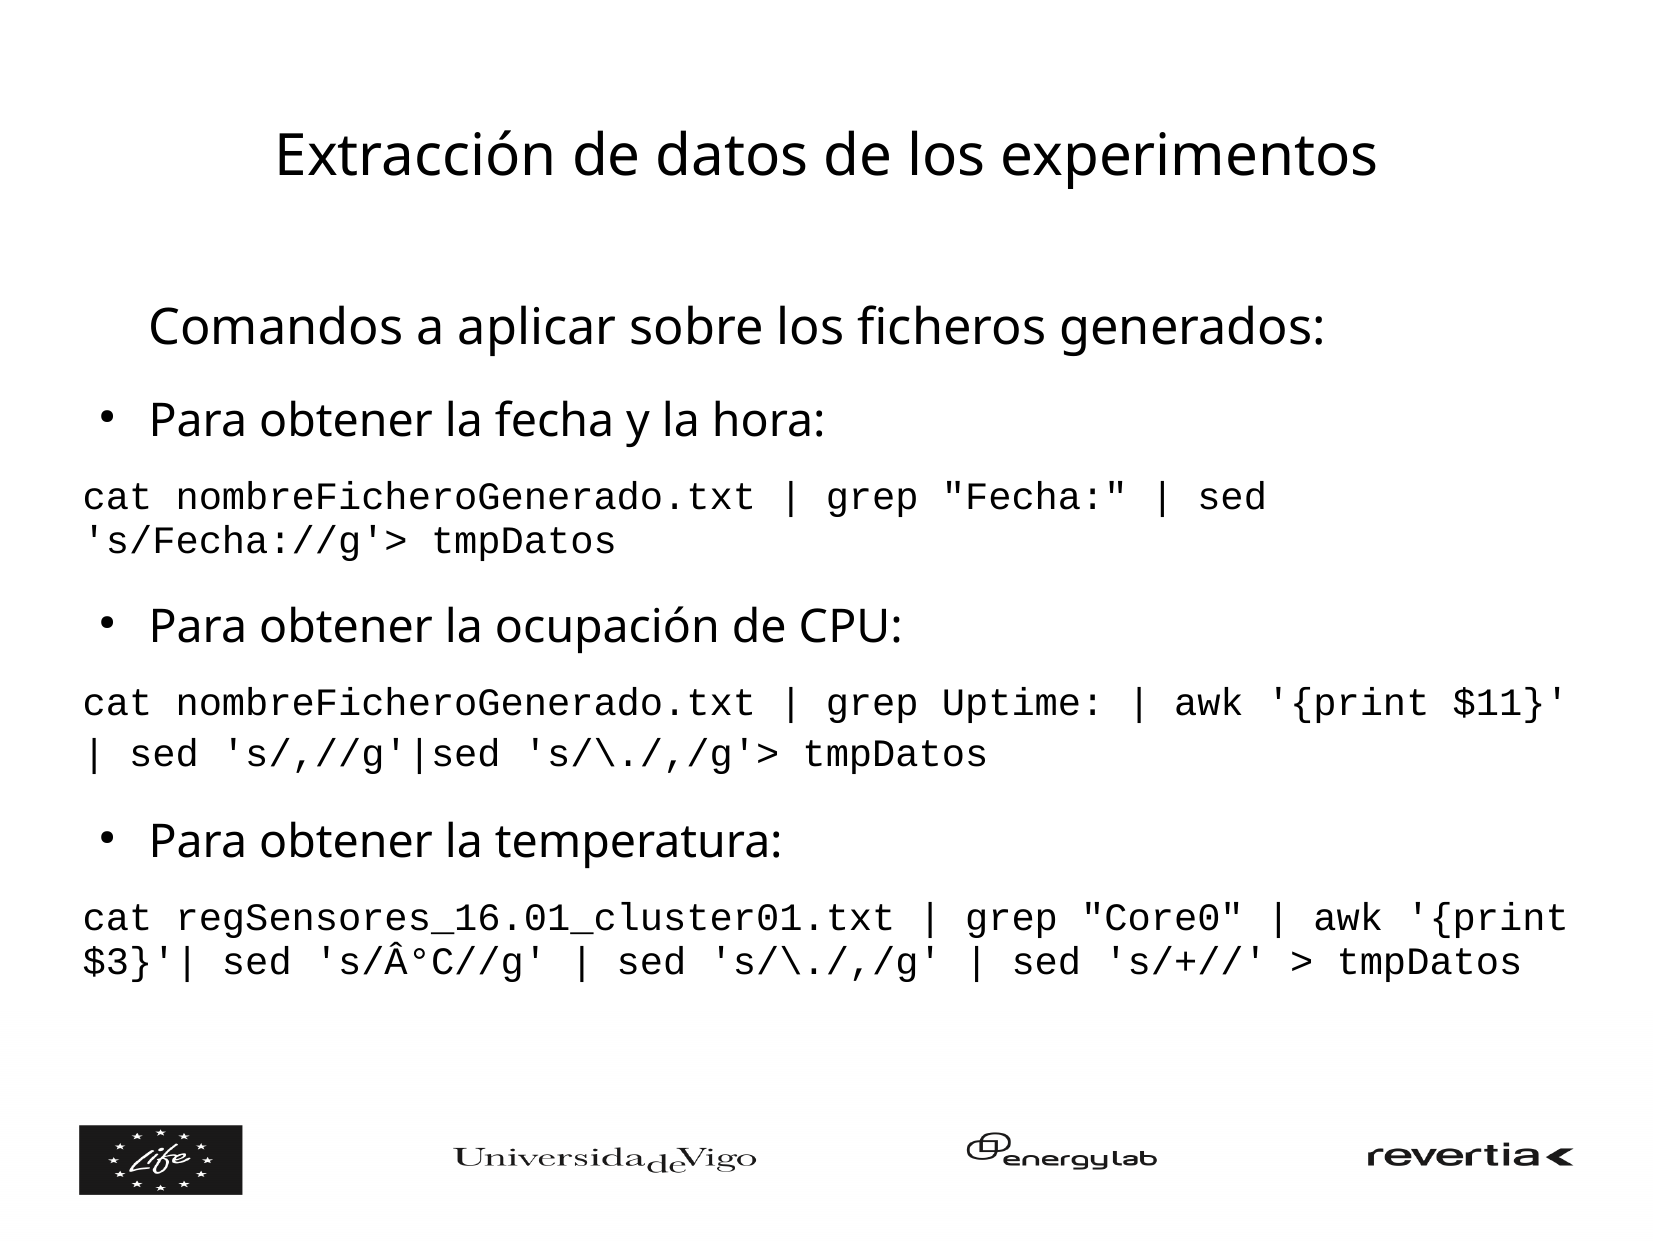

# Extracción de datos de los experimentos
Comandos a aplicar sobre los ficheros generados:
Para obtener la fecha y la hora:
cat nombreFicheroGenerado.txt | grep "Fecha:" | sed 's/Fecha://g'> tmpDatos
Para obtener la ocupación de CPU:
cat nombreFicheroGenerado.txt | grep Uptime: | awk '{print $11}' | sed 's/,//g'|sed 's/\./,/g'> tmpDatos
Para obtener la temperatura:
cat regSensores_16.01_cluster01.txt | grep "Core0" | awk '{print $3}'| sed 's/Â°C//g' | sed 's/\./,/g' | sed 's/+//' > tmpDatos